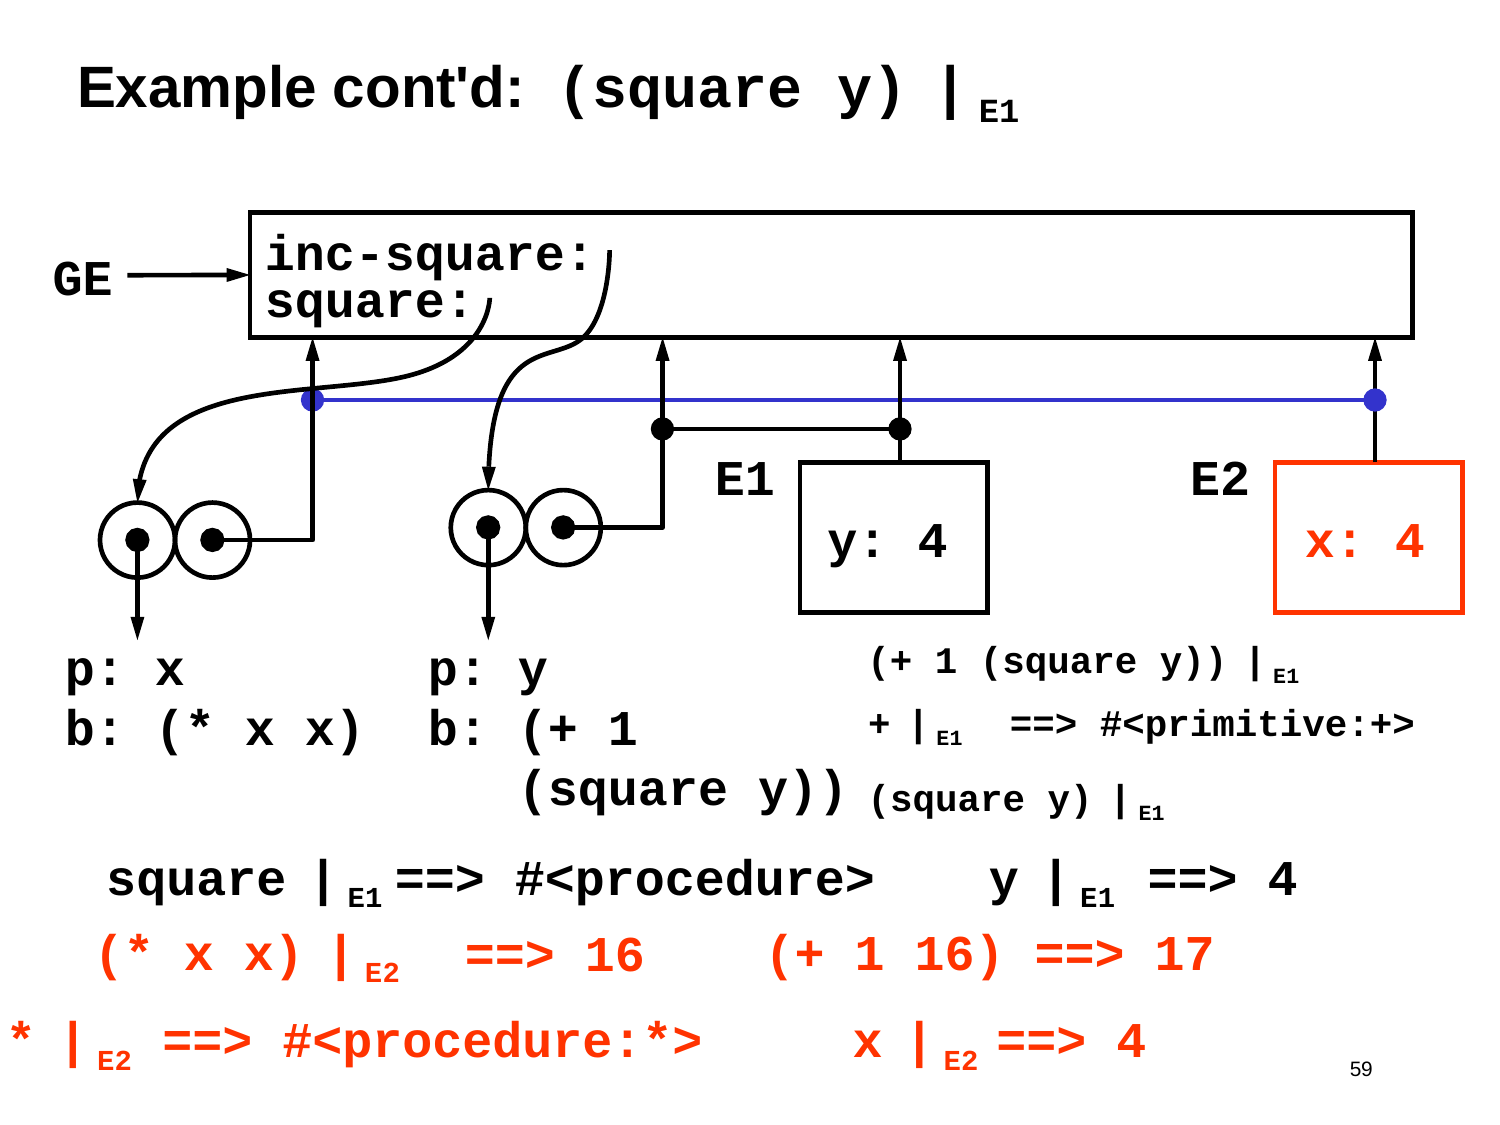

# Example cont'd: (square y) | E1
inc-square:
GE
square:
E1
E2
y: 4
x: 4
p: x
b: (* x x)
p: y
b: (+ 1
 (square y))
(+ 1 (square y)) | E1
==> #<primitive:+>
+ | E1
(square y) | E1
square | E1
==> #<procedure>
y | E1
==> 4
(* x x) | E2
(+ 1 16) ==> 17
==> 16
* | E2 ==> #<procedure:*> x | E2 ==> 4
59